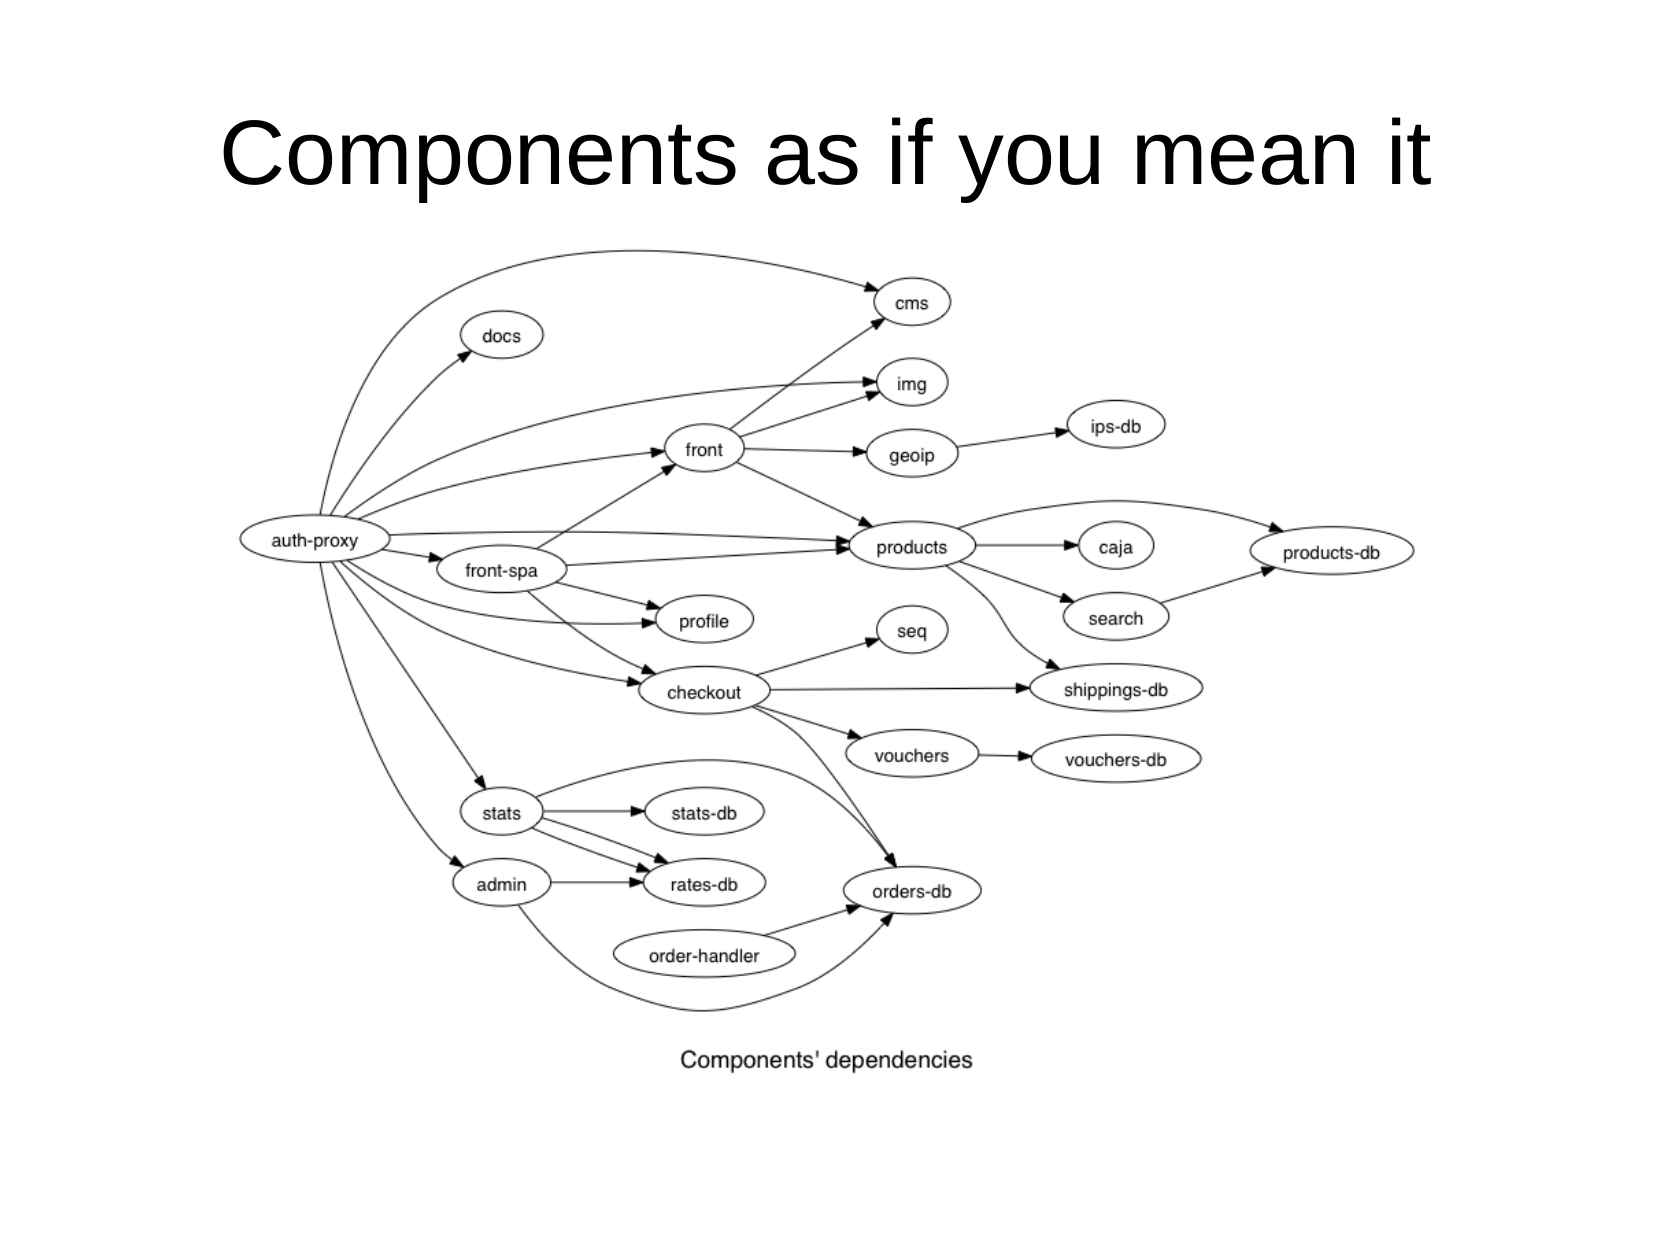

# Components as if you mean it